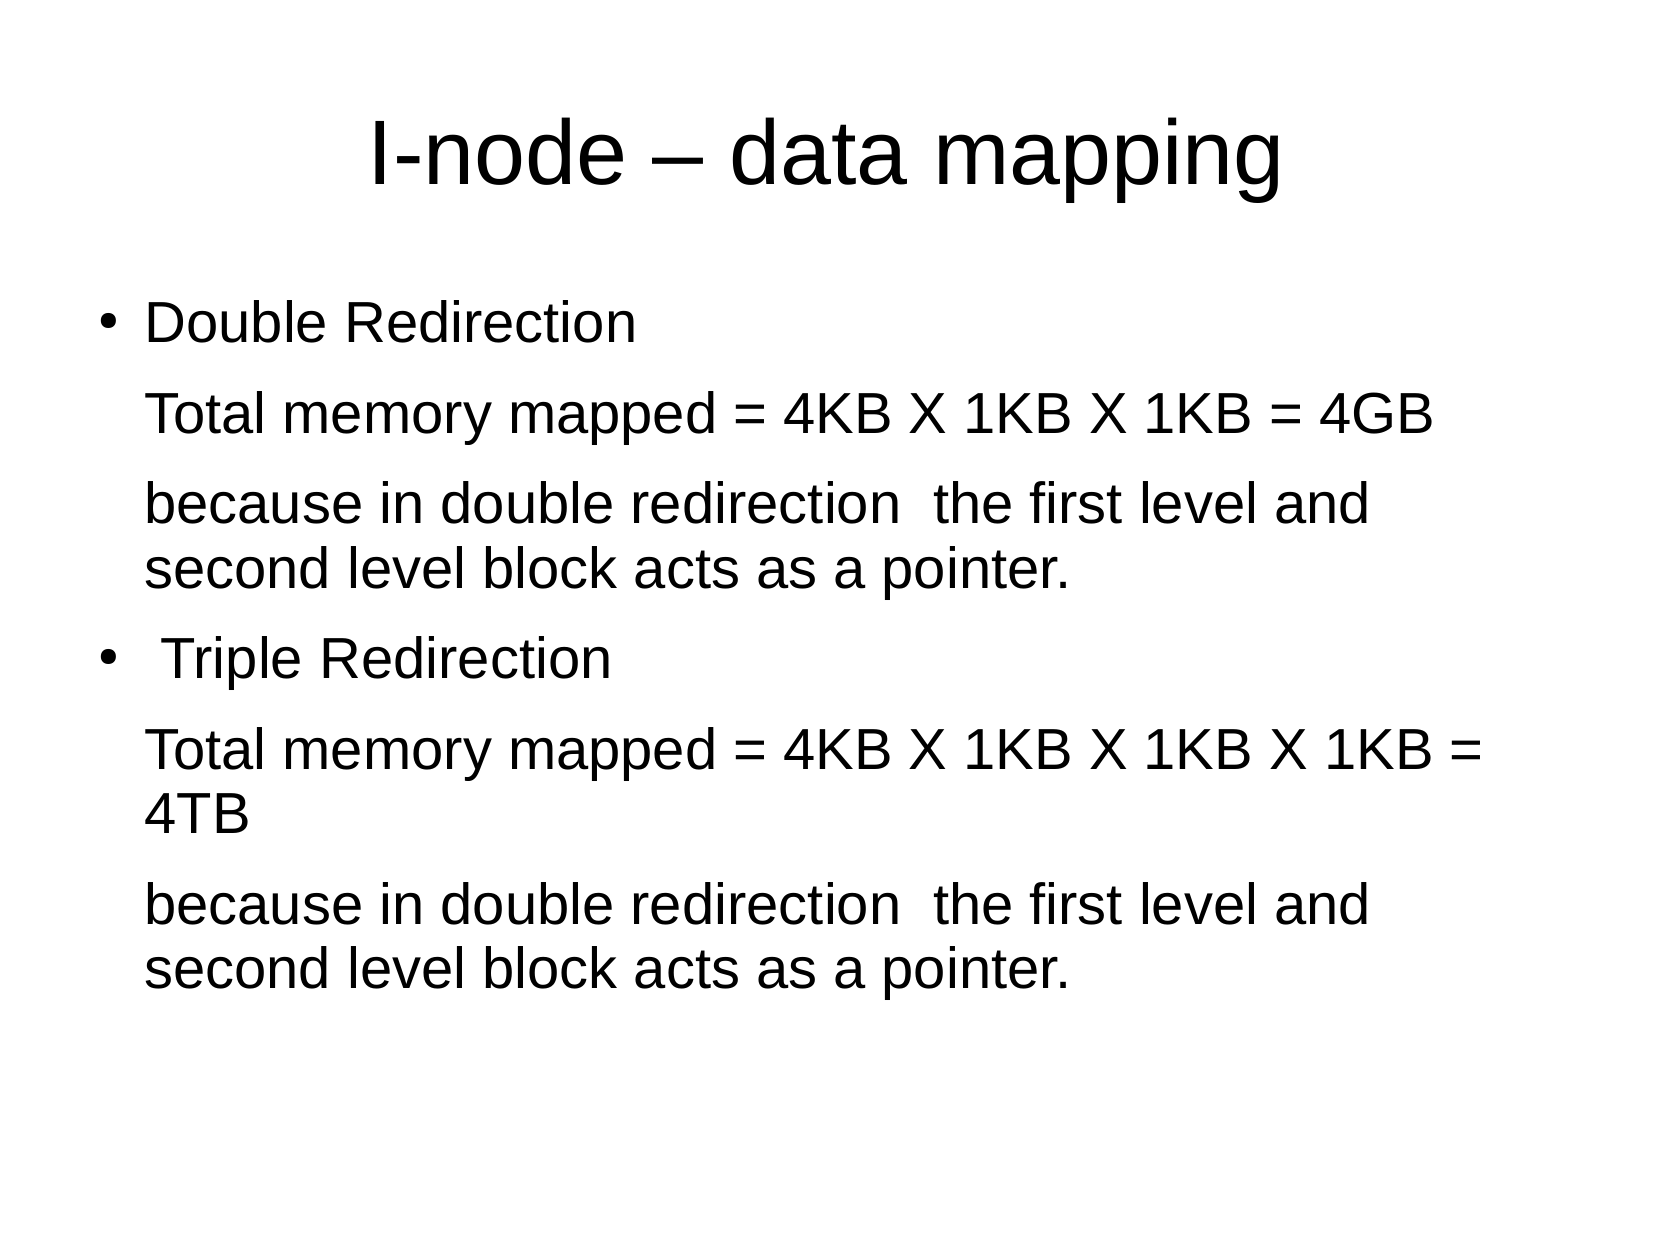

# I-node – data mapping
Double Redirection
Total memory mapped = 4KB X 1KB X 1KB = 4GB
because in double redirection the first level and second level block acts as a pointer.
 Triple Redirection
Total memory mapped = 4KB X 1KB X 1KB X 1KB = 4TB
because in double redirection the first level and second level block acts as a pointer.